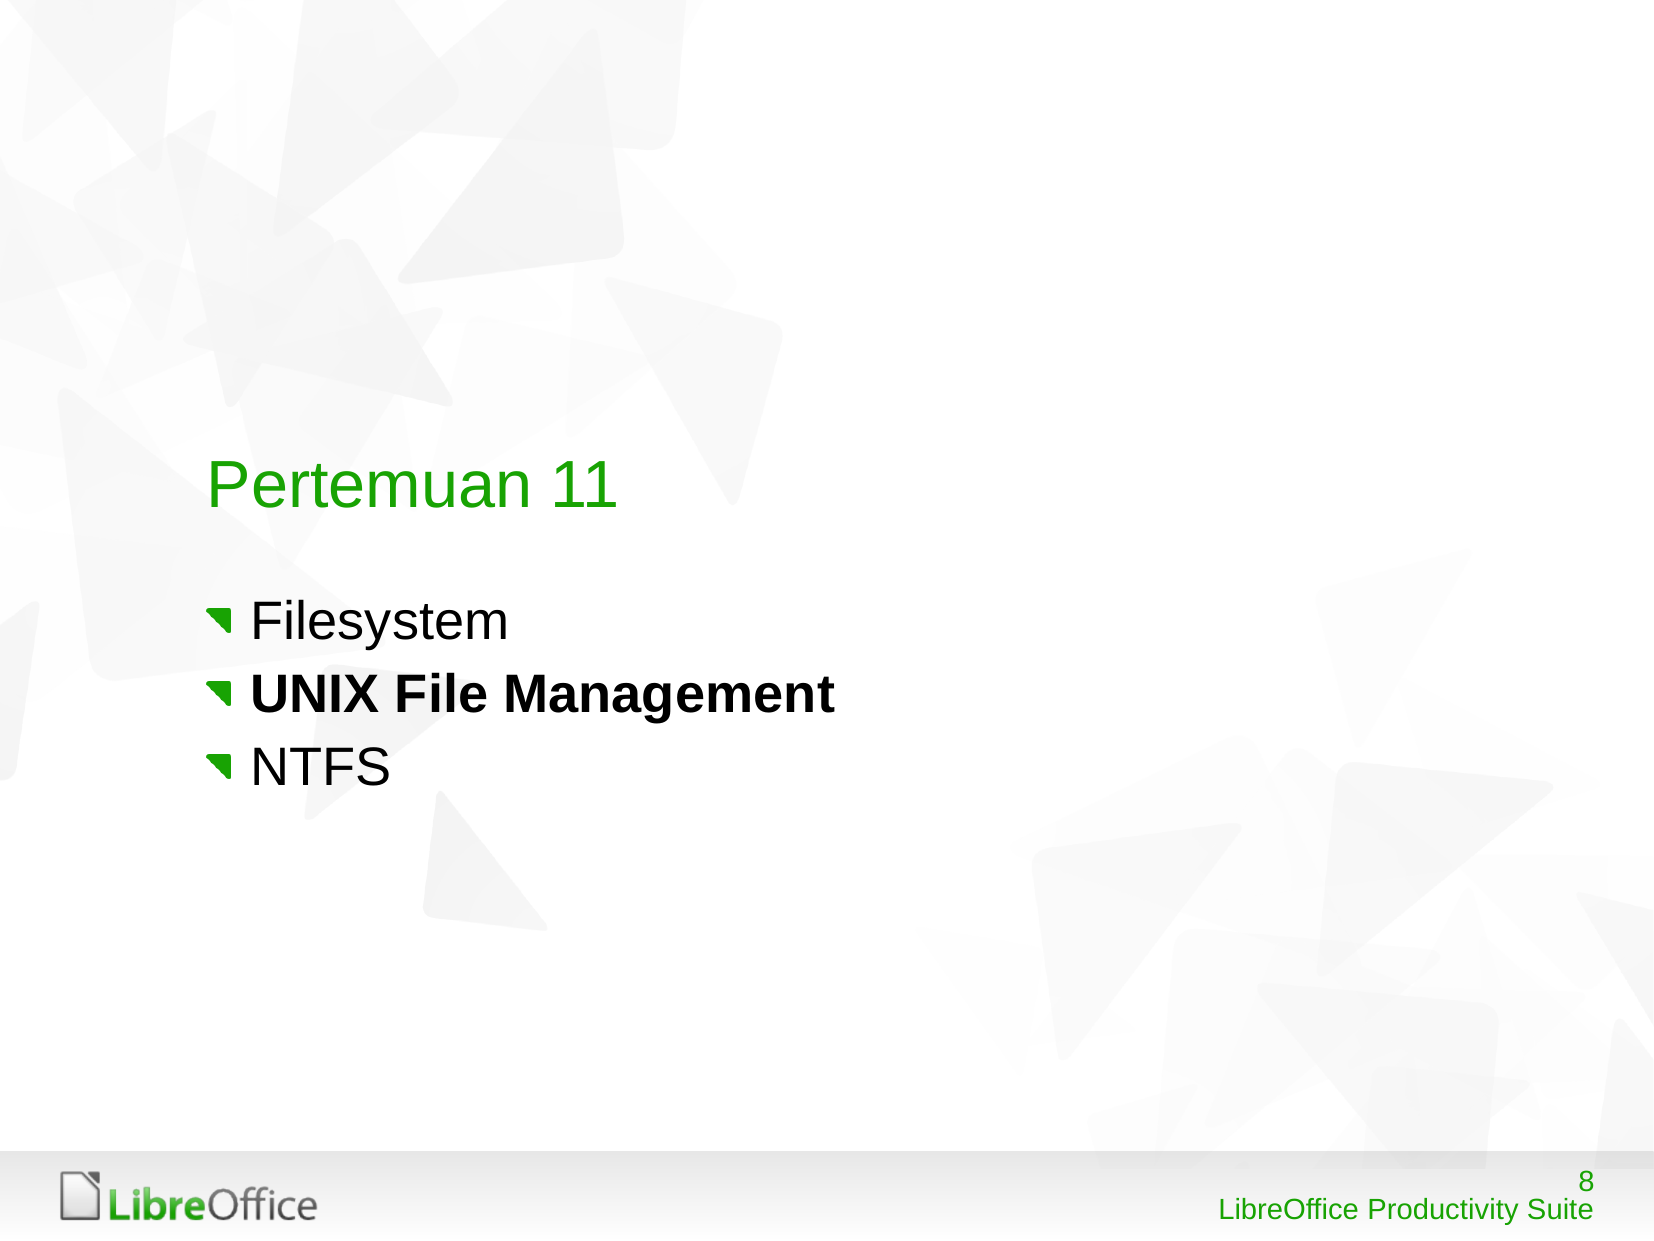

# Pertemuan 11
Filesystem
UNIX File Management
NTFS
8
LibreOffice Productivity Suite